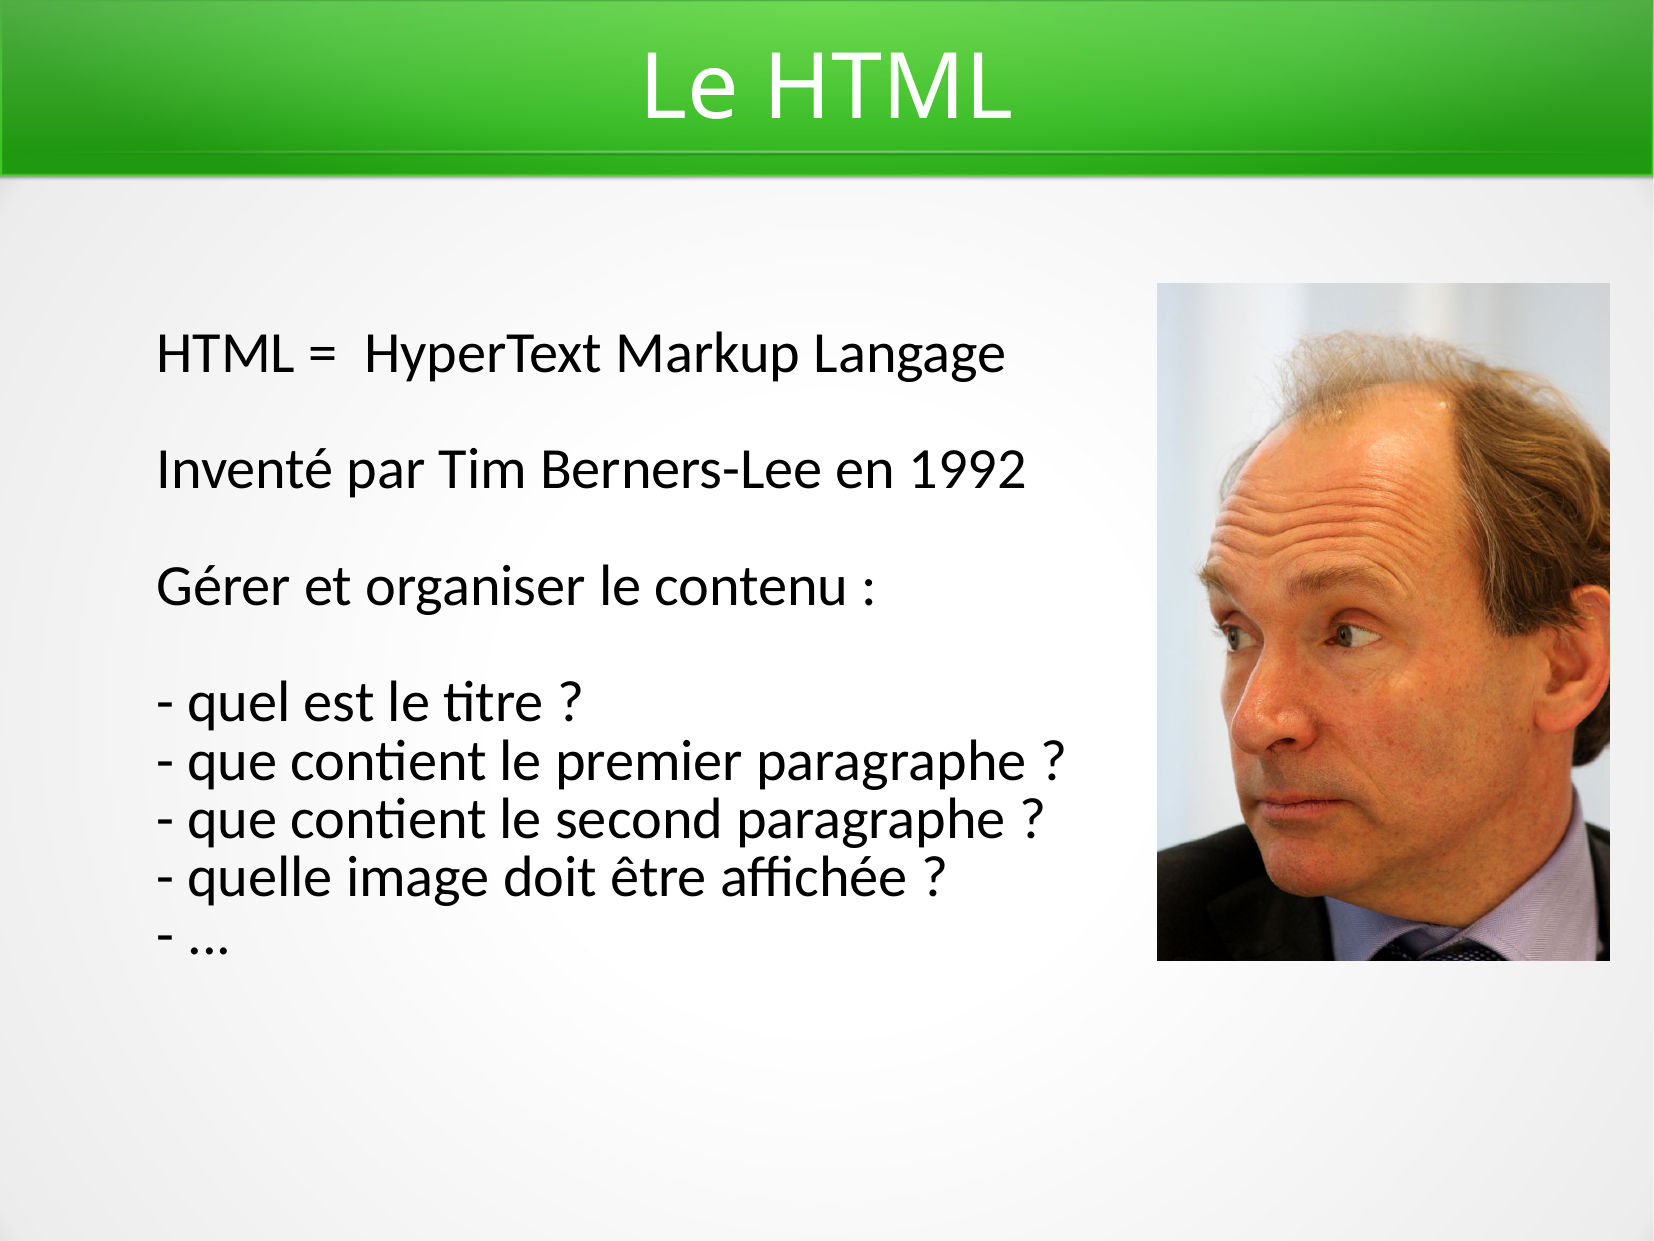

# Le HTML
HTML = HyperText Markup Langage
Inventé par Tim Berners-Lee en 1992
Gérer et organiser le contenu :
- quel est le titre ?
- que contient le premier paragraphe ?
- que contient le second paragraphe ?
- quelle image doit être affichée ?
- ...